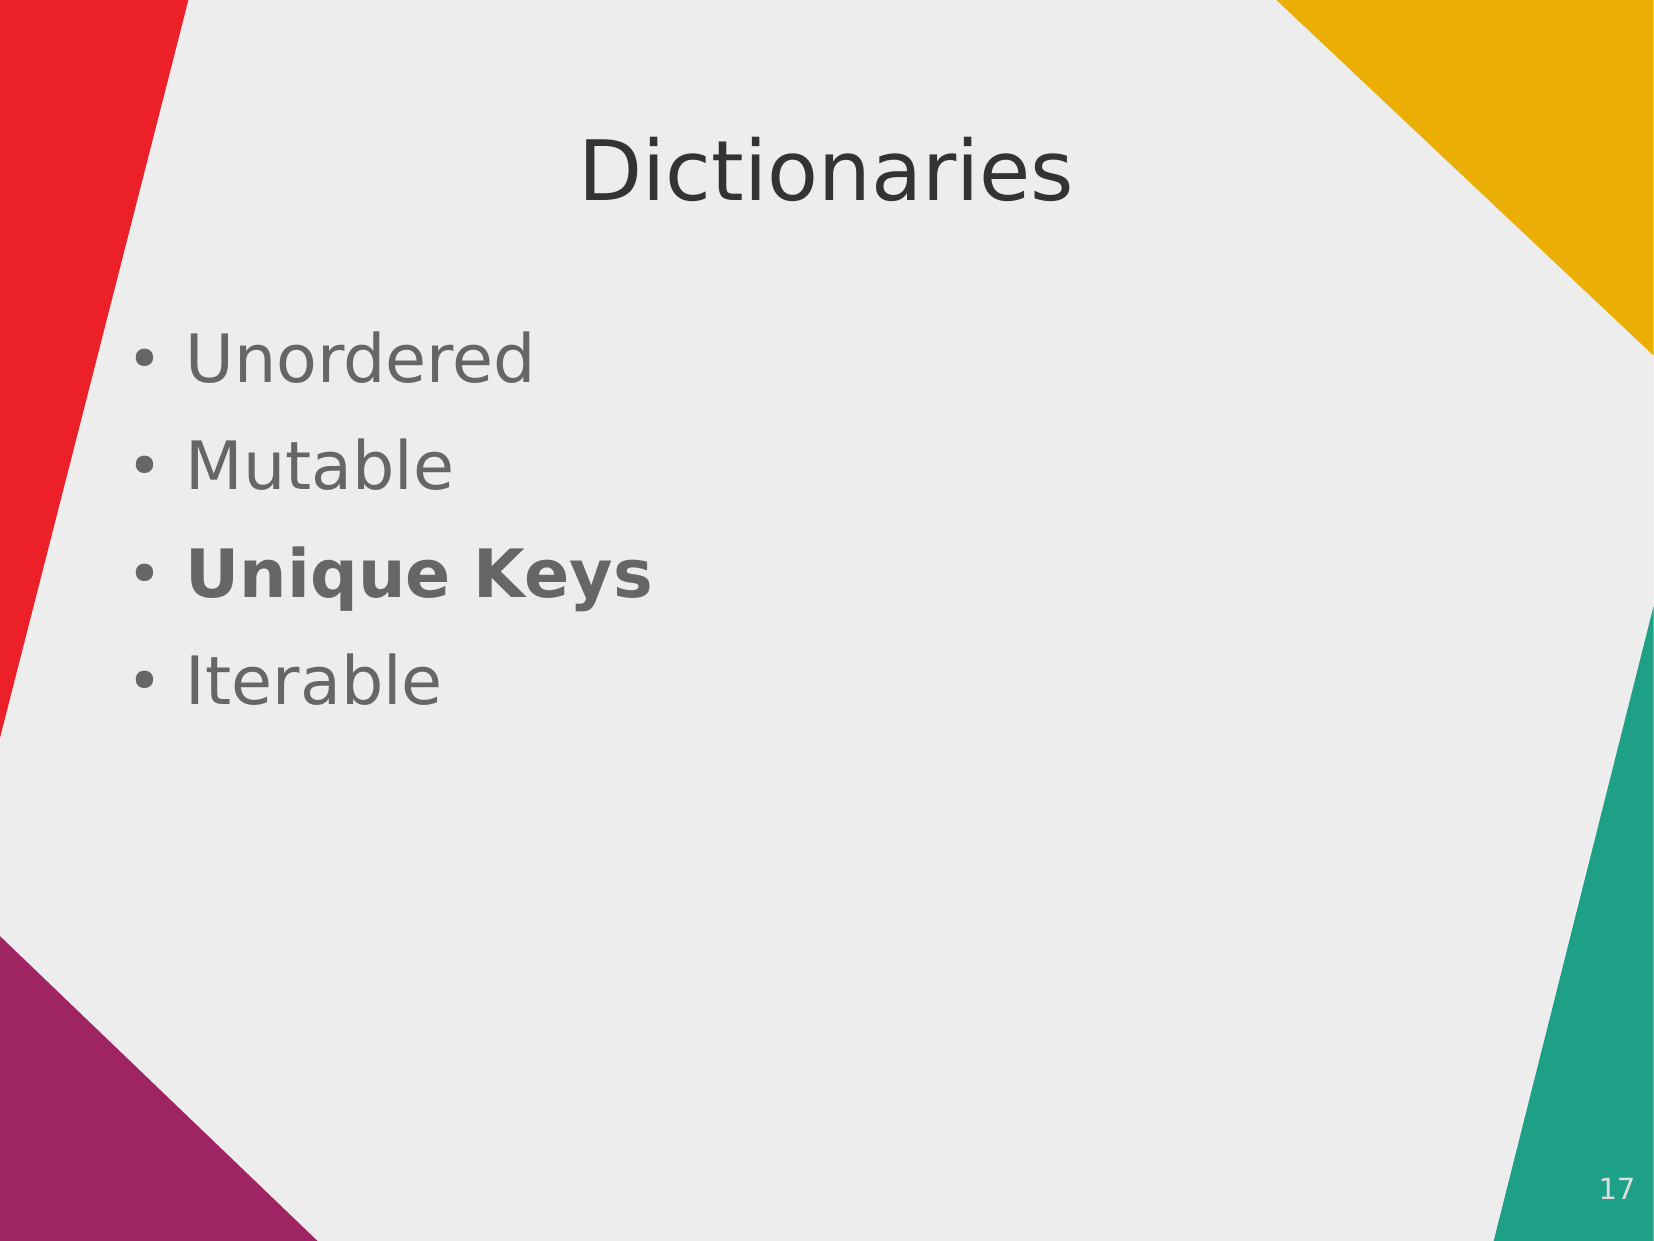

# Dictionaries
Unordered
Mutable
Unique Keys
Iterable
17